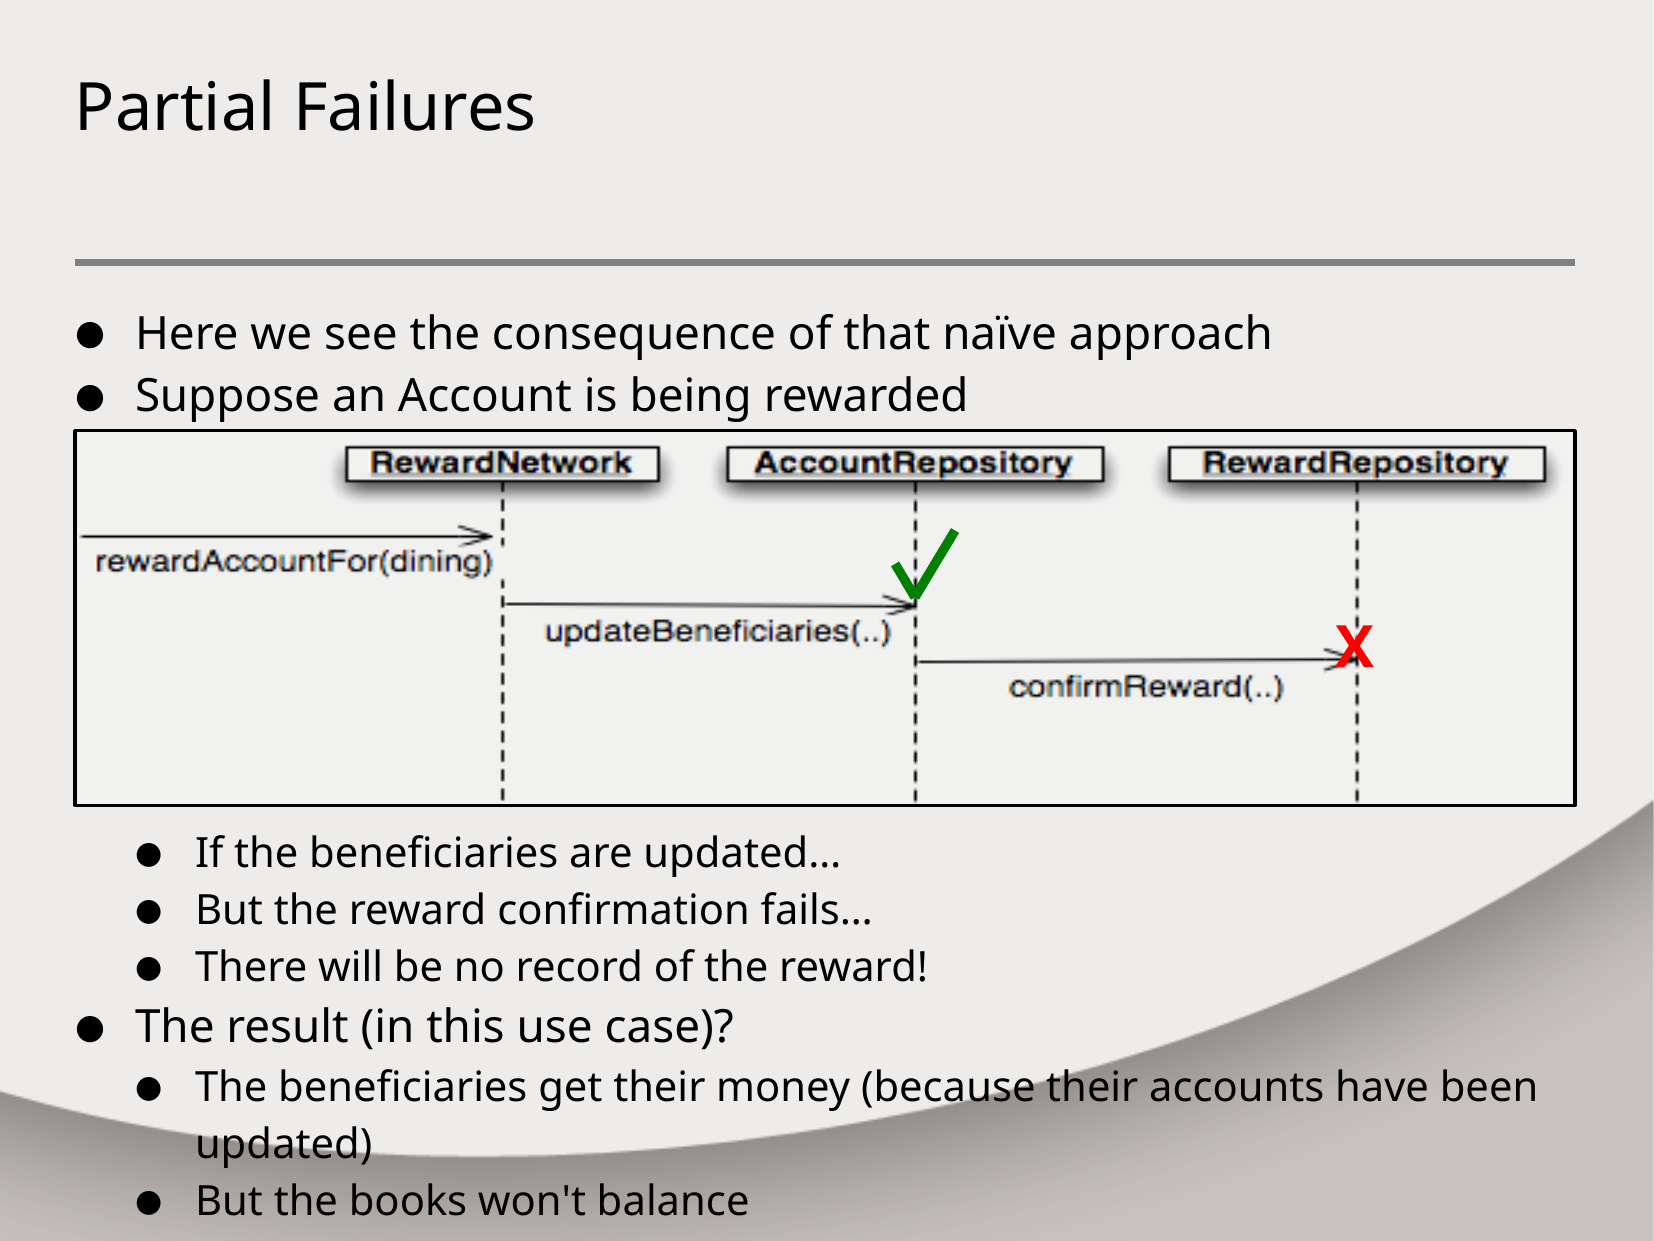

# Partial Failures
Here we see the consequence of that naïve approach
Suppose an Account is being rewarded
If the beneficiaries are updated…
But the reward confirmation fails…
There will be no record of the reward!
The result (in this use case)?
The beneficiaries get their money (because their accounts have been updated)
But the books won't balance
X